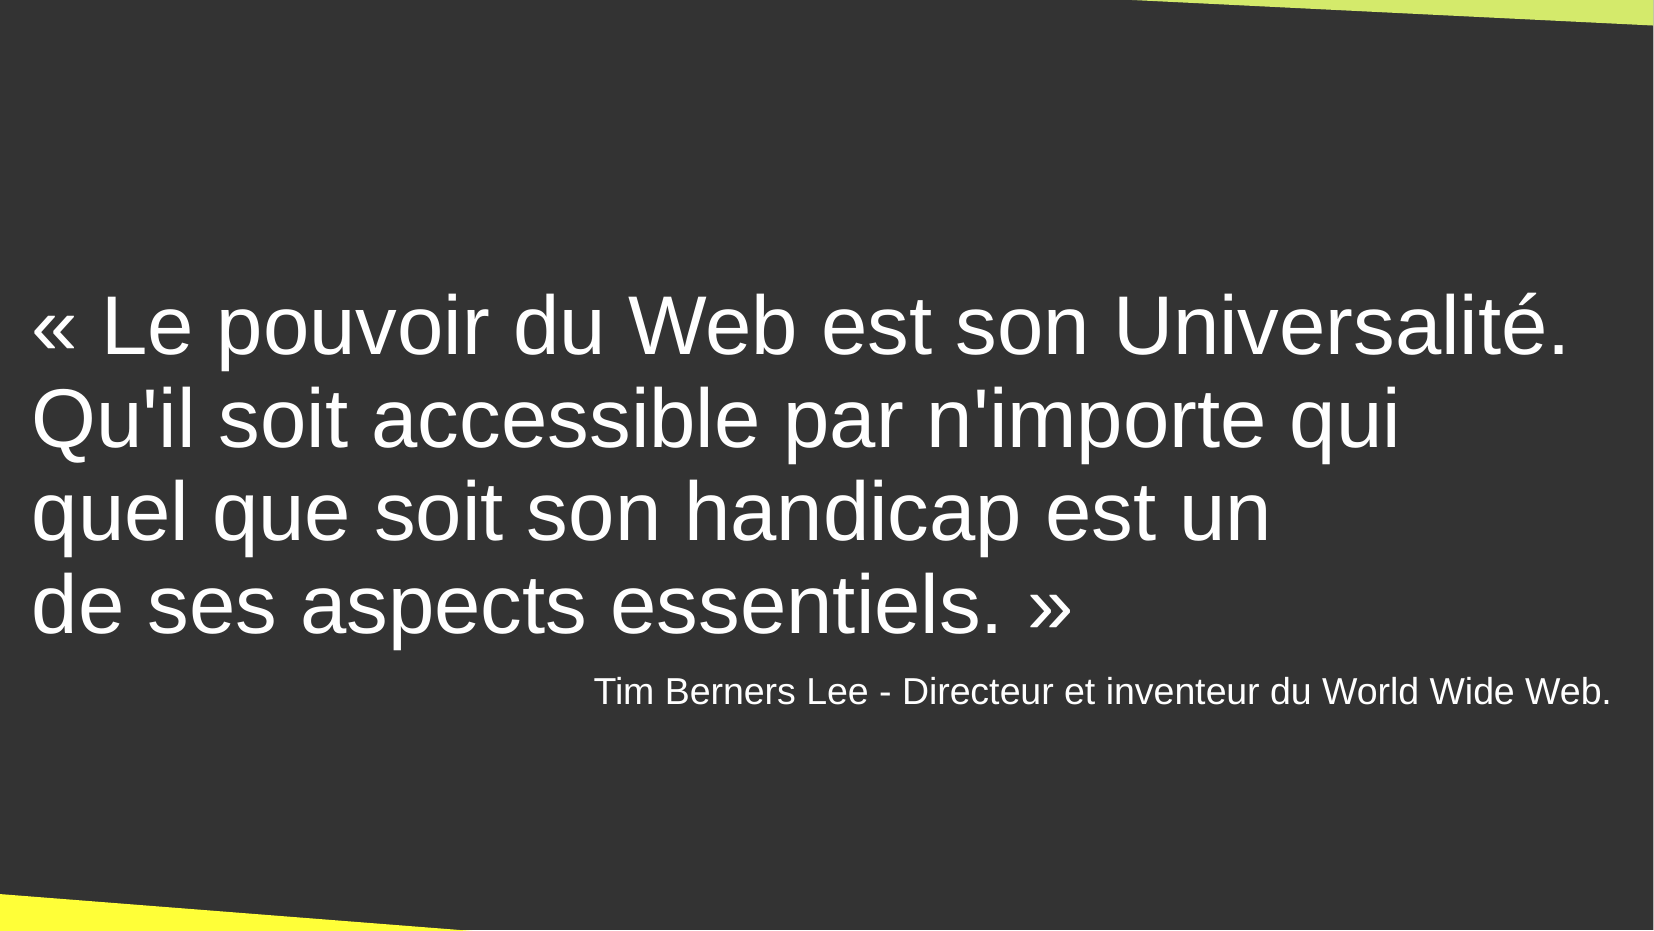

# « Le pouvoir du Web est son Universalité. Qu'il soit accessible par n'importe qui quel que soit son handicap est un de ses aspects essentiels. »
Tim Berners Lee - Directeur et inventeur du World Wide Web.